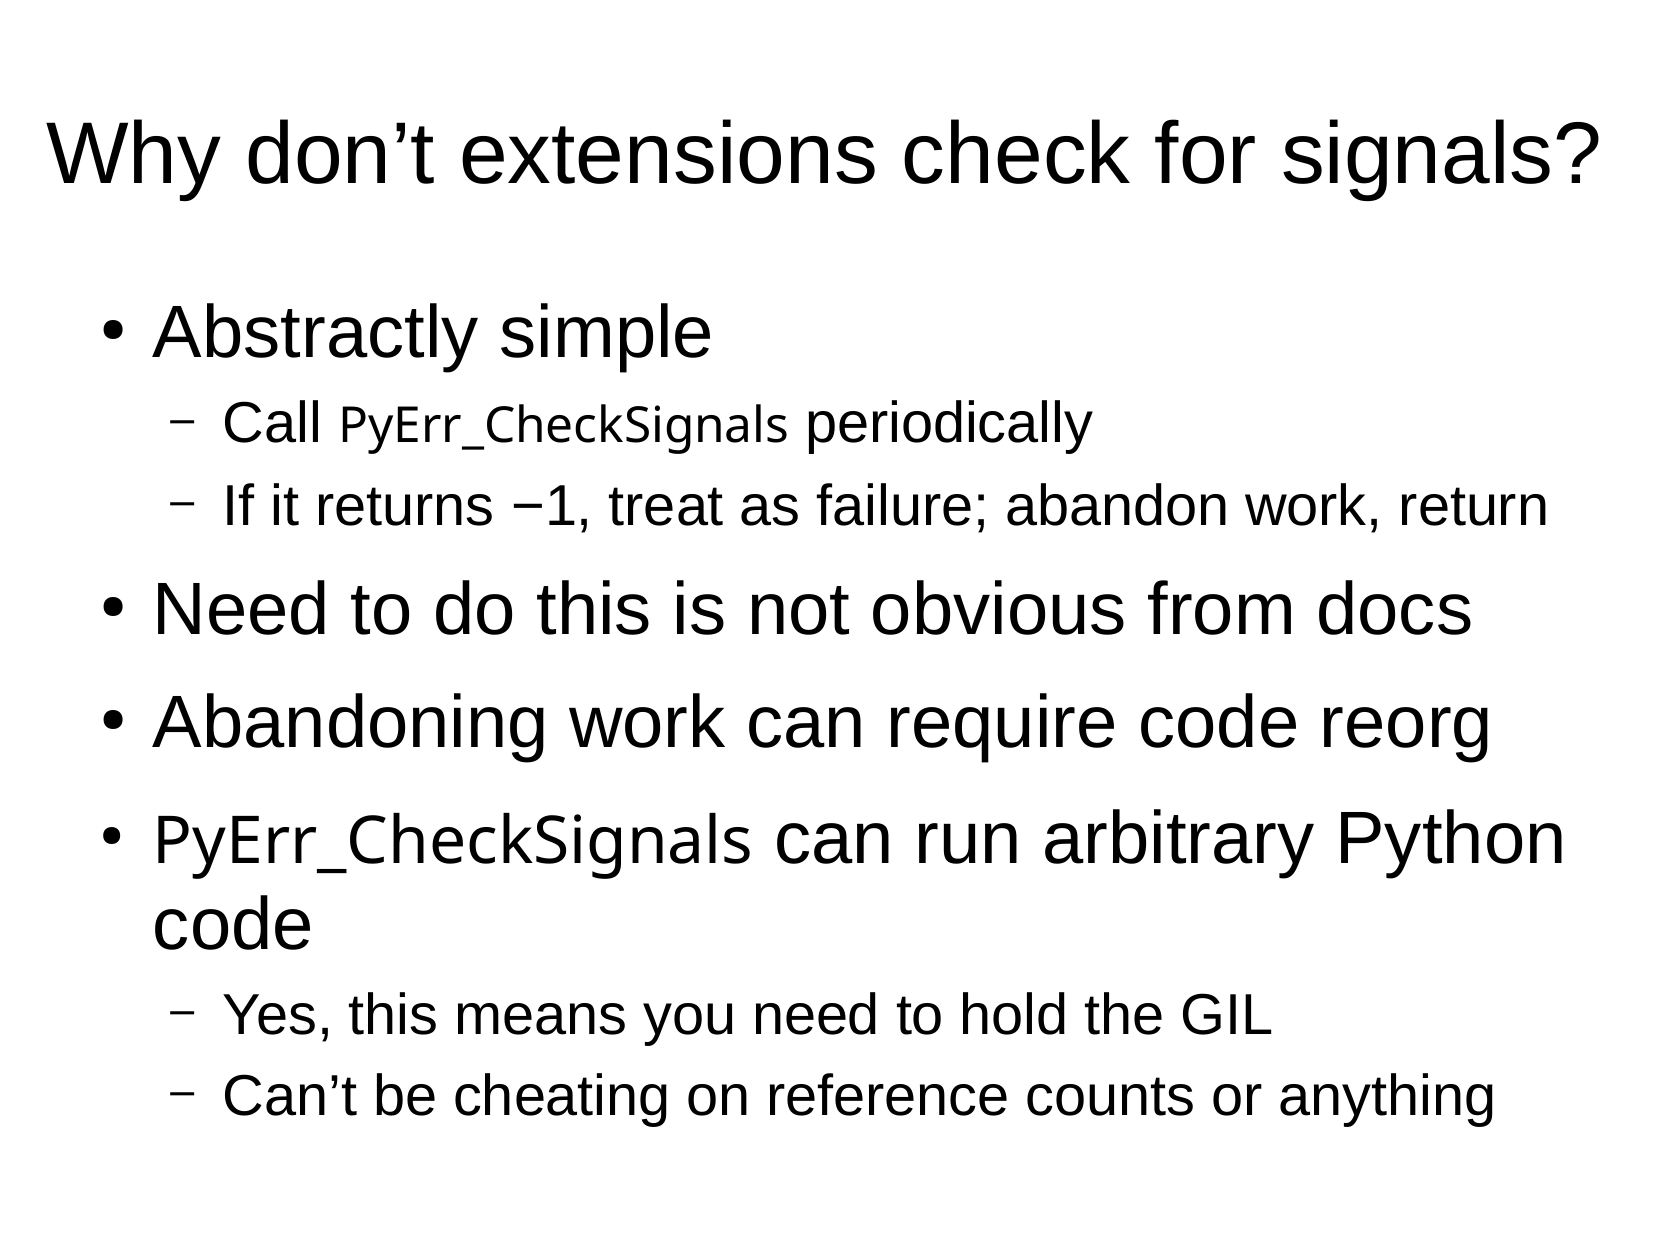

# Why don’t extensions check for signals?
Abstractly simple
Call PyErr_CheckSignals periodically
If it returns −1, treat as failure; abandon work, return
Need to do this is not obvious from docs
Abandoning work can require code reorg
PyErr_CheckSignals can run arbitrary Python code
Yes, this means you need to hold the GIL
Can’t be cheating on reference counts or anything